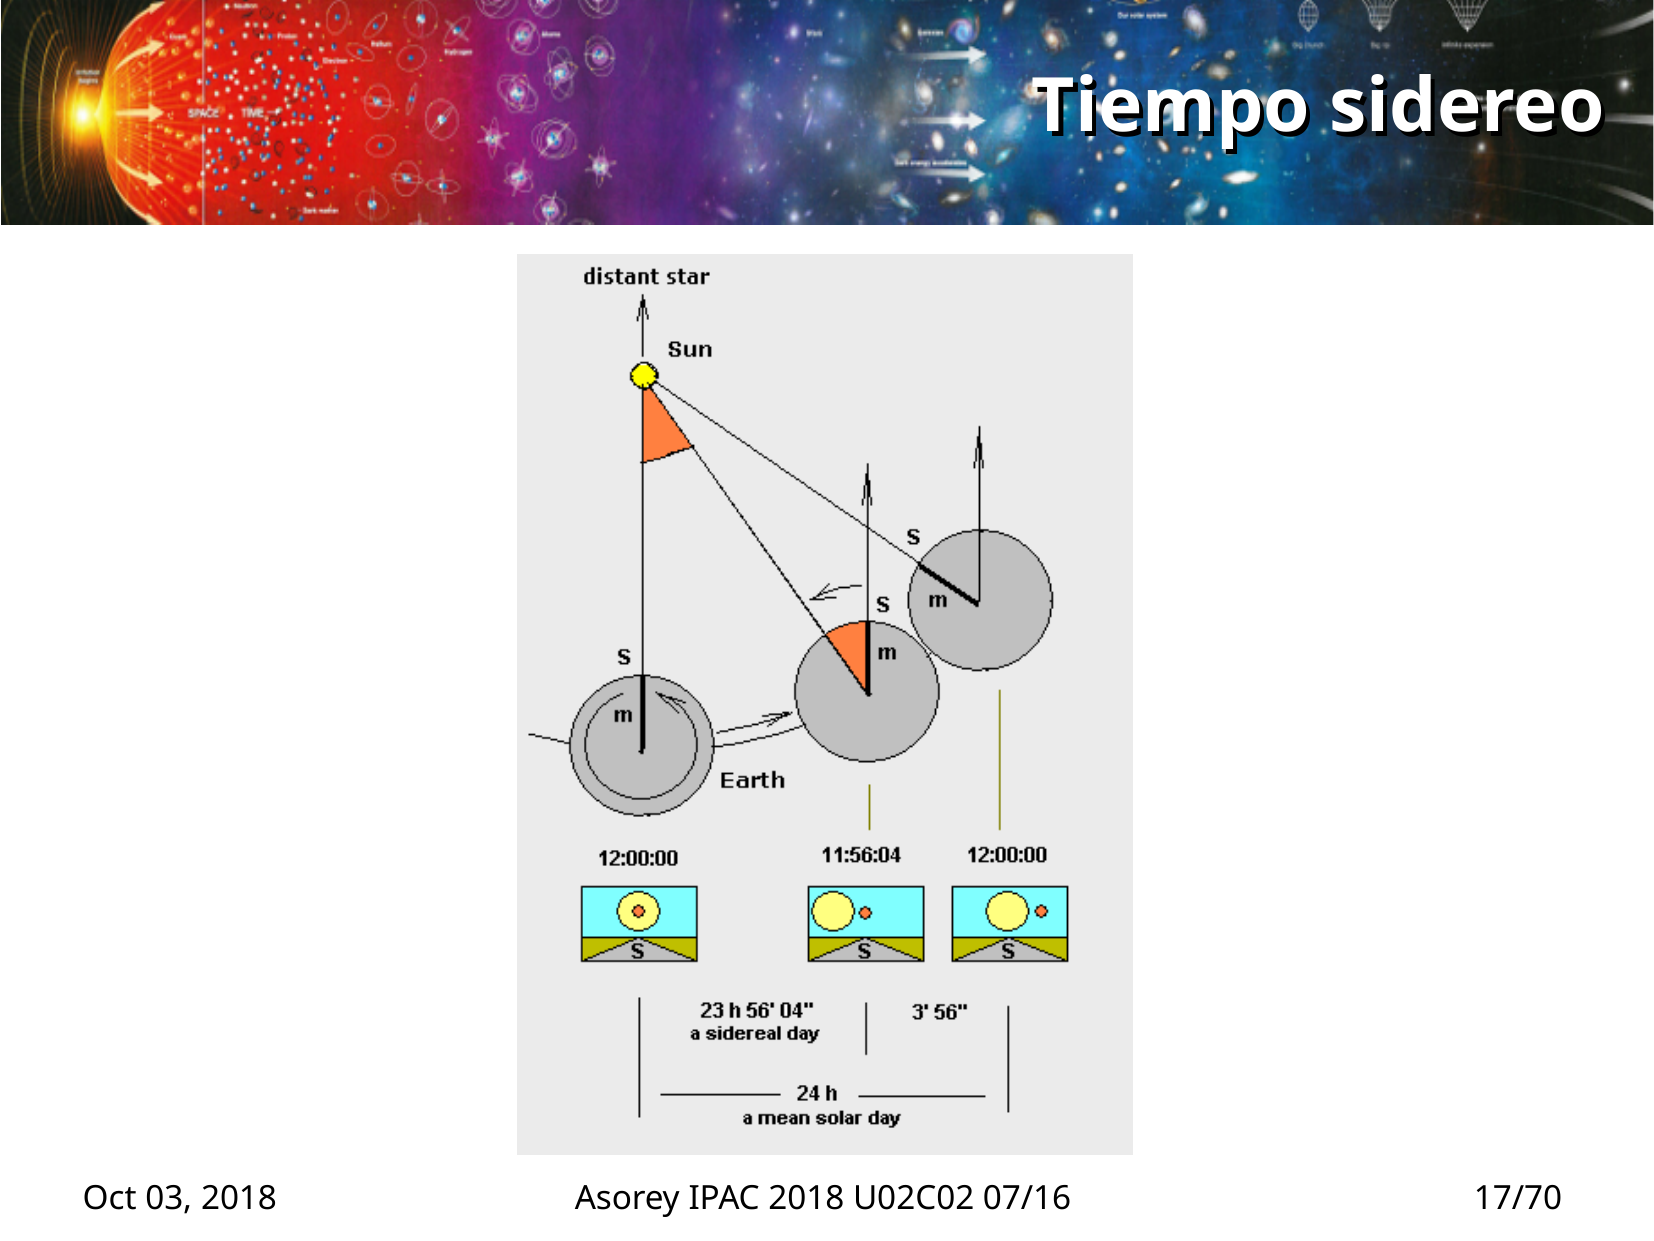

# Tiempo sidereo
Oct 03, 2018
Asorey IPAC 2018 U02C02 07/16
17